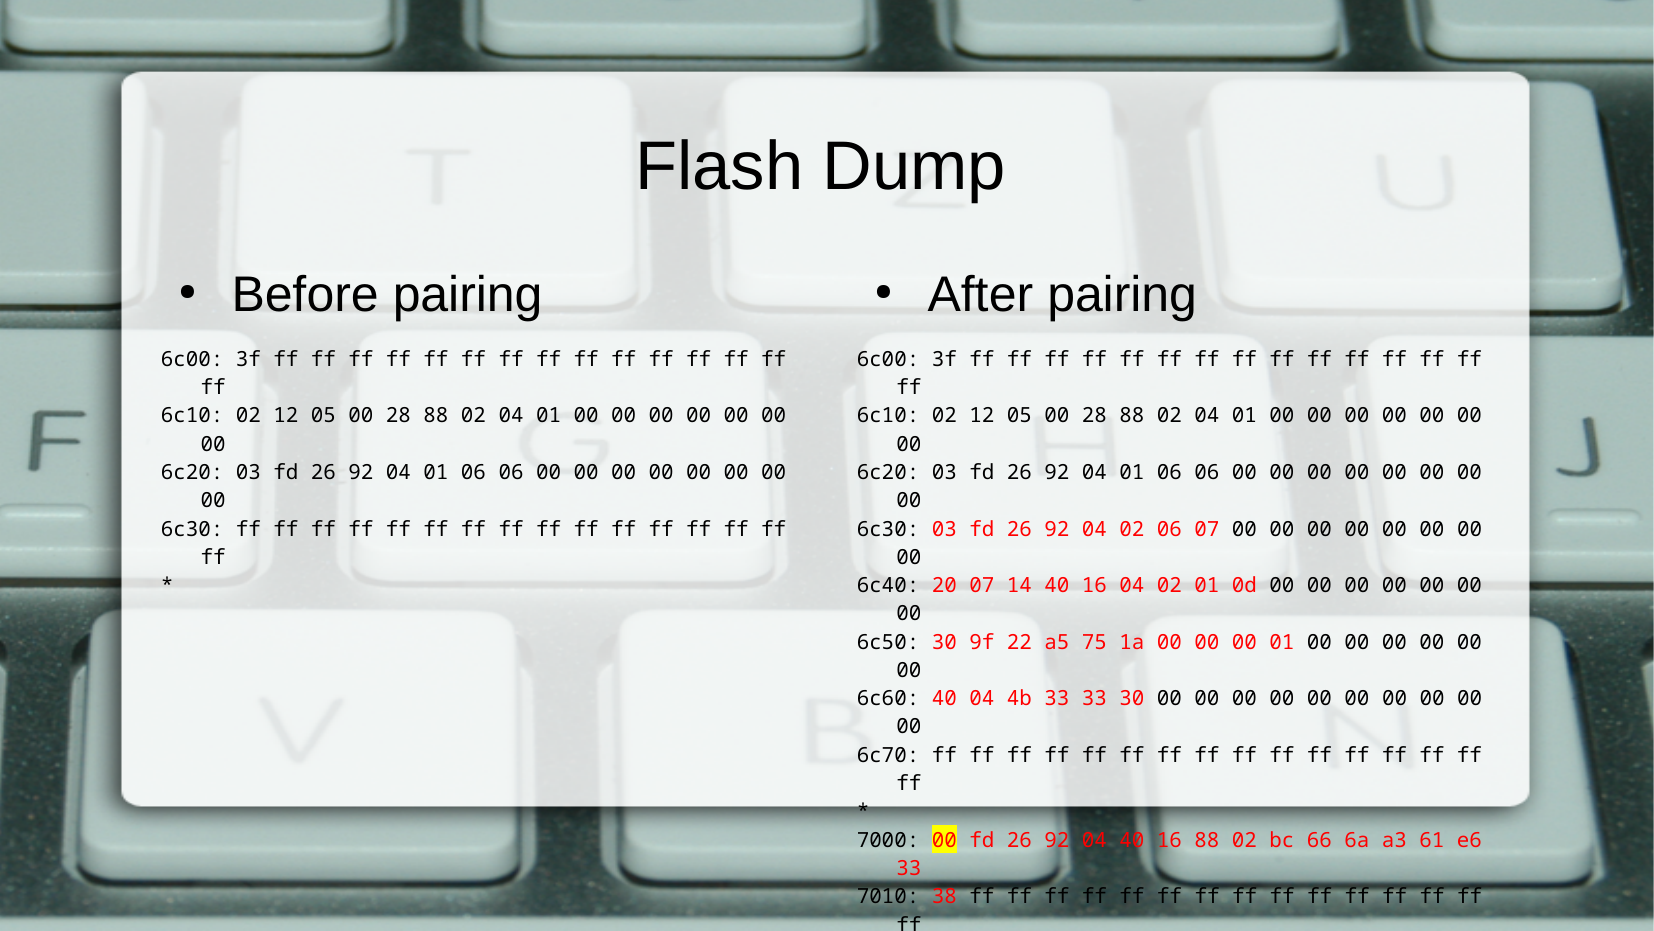

# Flash Dump
Before pairing
6c00: 3f ff ff ff ff ff ff ff ff ff ff ff ff ff ff ff
6c10: 02 12 05 00 28 88 02 04 01 00 00 00 00 00 00 00
6c20: 03 fd 26 92 04 01 06 06 00 00 00 00 00 00 00 00
6c30: ff ff ff ff ff ff ff ff ff ff ff ff ff ff ff ff
*
After pairing
6c00: 3f ff ff ff ff ff ff ff ff ff ff ff ff ff ff ff
6c10: 02 12 05 00 28 88 02 04 01 00 00 00 00 00 00 00
6c20: 03 fd 26 92 04 01 06 06 00 00 00 00 00 00 00 00
6c30: 03 fd 26 92 04 02 06 07 00 00 00 00 00 00 00 00
6c40: 20 07 14 40 16 04 02 01 0d 00 00 00 00 00 00 00
6c50: 30 9f 22 a5 75 1a 00 00 00 01 00 00 00 00 00 00
6c60: 40 04 4b 33 33 30 00 00 00 00 00 00 00 00 00 00
6c70: ff ff ff ff ff ff ff ff ff ff ff ff ff ff ff ff
*
7000: 00 fd 26 92 04 40 16 88 02 bc 66 6a a3 61 e6 33
7010: 38 ff ff ff ff ff ff ff ff ff ff ff ff ff ff ff
7020: 01 ff ff ff ff ff ff ff ff ff ff ff ff ff ff ff
7030: ff ff ff ff ff ff ff ff ff ff ff ff ff ff ff ff
7040: 02 ff ff ff ff ff ff ff ff ff ff ff ff ff ff ff
7050: ff ff ff ff ff ff ff ff ff ff ff ff ff ff ff ff
7060: 03 ff ff ff ff ff ff ff ff ff ff ff ff ff ff ff
7070: ff ff ff ff ff ff ff ff ff ff ff ff ff ff ff ff
7080: 04 ff ff ff ff ff ff ff ff ff ff ff ff ff ff ff
7090: ff ff ff ff ff ff ff ff ff ff ff ff ff ff ff ff
70a0: 05 ff ff ff ff ff ff ff ff ff ff ff ff ff ff ff
70b0: ff ff ff ff ff ff ff ff ff ff ff ff ff ff ff ff